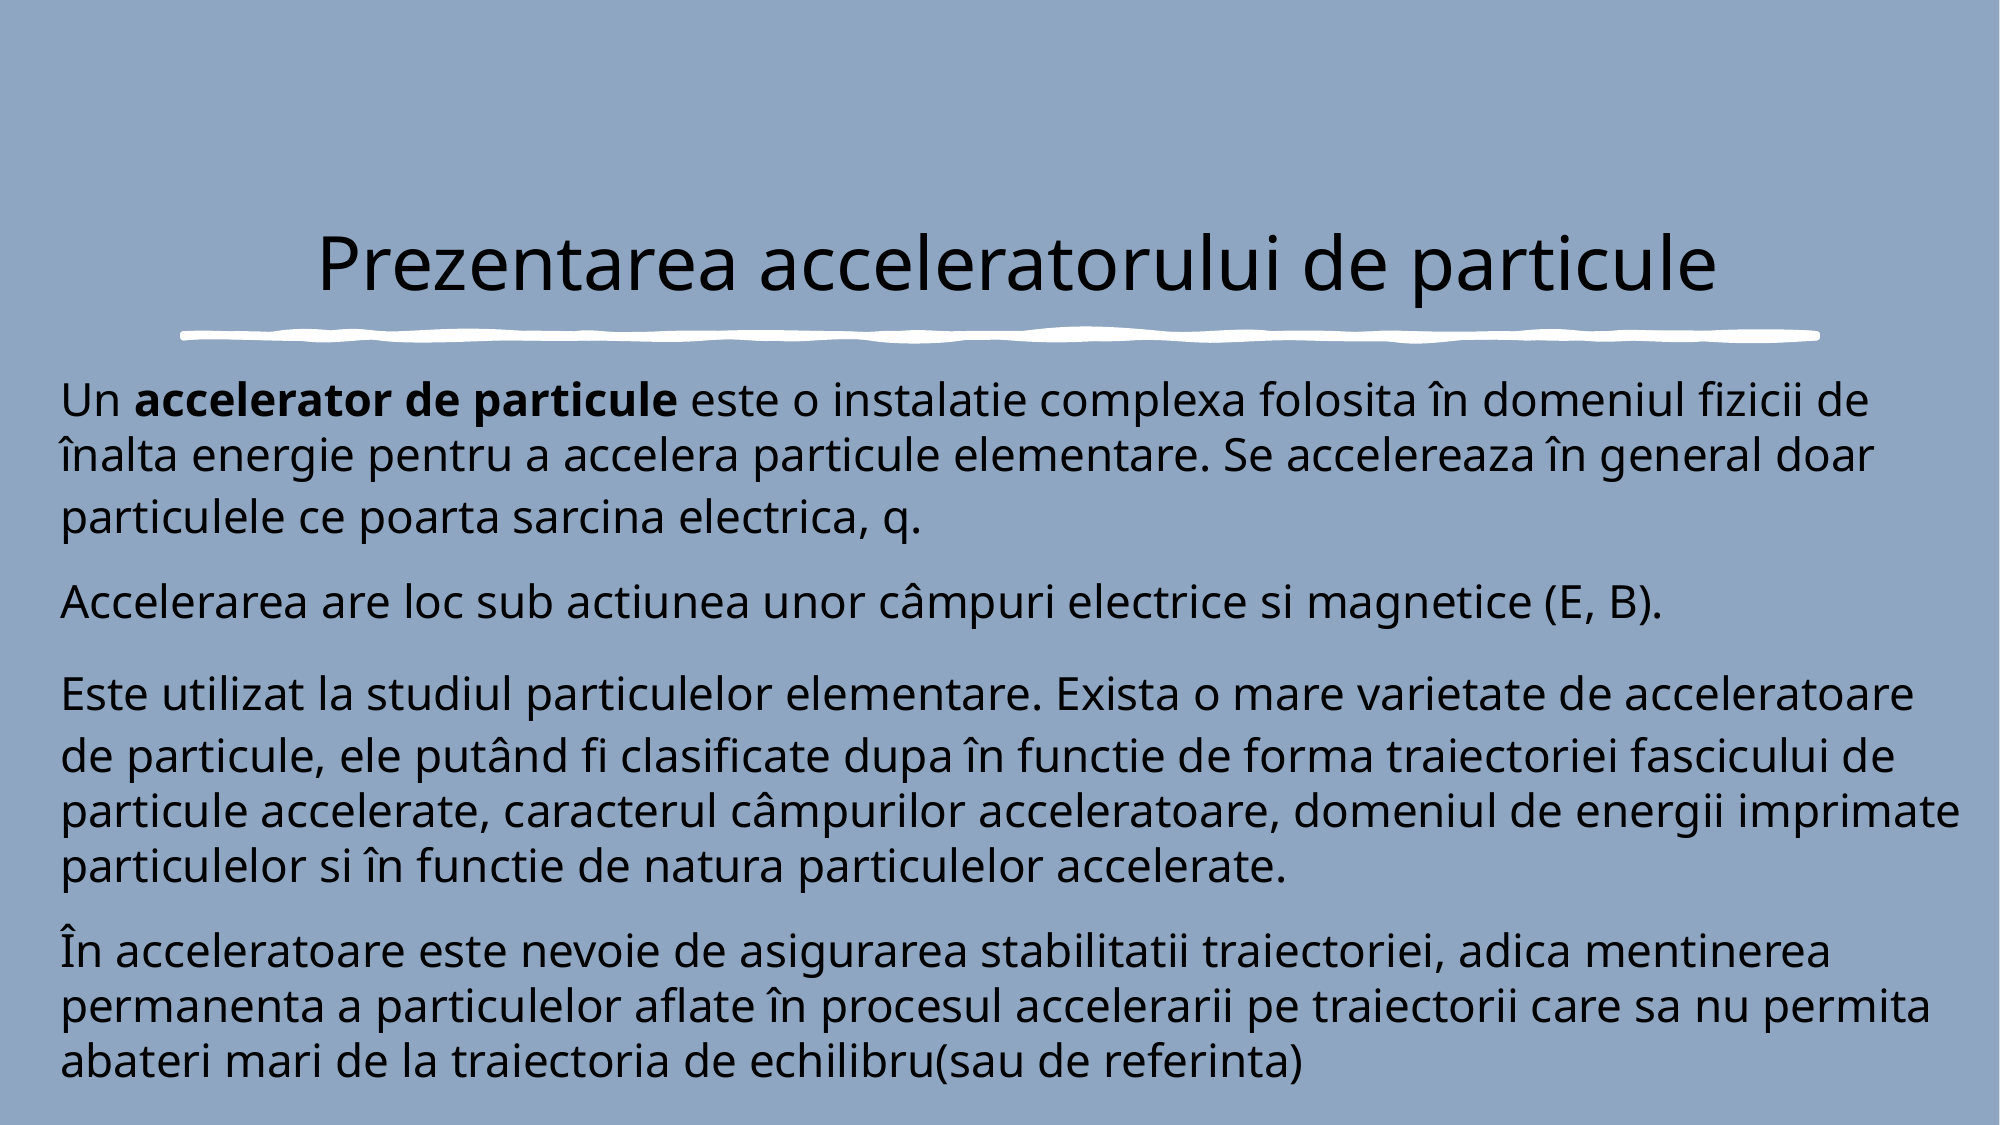

# Prezentarea acceleratorului de particule
Un accelerator de particule este o instalatie complexa folosita în domeniul fizicii de înalta energie pentru a accelera particule elementare. Se accelereaza în general doar particulele ce poarta sarcina electrica, q.
Accelerarea are loc sub actiunea unor câmpuri electrice si magnetice (E, B).
Este utilizat la studiul particulelor elementare. Exista o mare varietate de acceleratoare de particule, ele putând fi clasificate dupa în functie de forma traiectoriei fascicului de particule accelerate, caracterul câmpurilor acceleratoare, domeniul de energii imprimate particulelor si în functie de natura particulelor accelerate.
În acceleratoare este nevoie de asigurarea stabilitatii traiectoriei, adica mentinerea permanenta a particulelor aflate în procesul accelerarii pe traiectorii care sa nu permita abateri mari de la traiectoria de echilibru(sau de referinta)